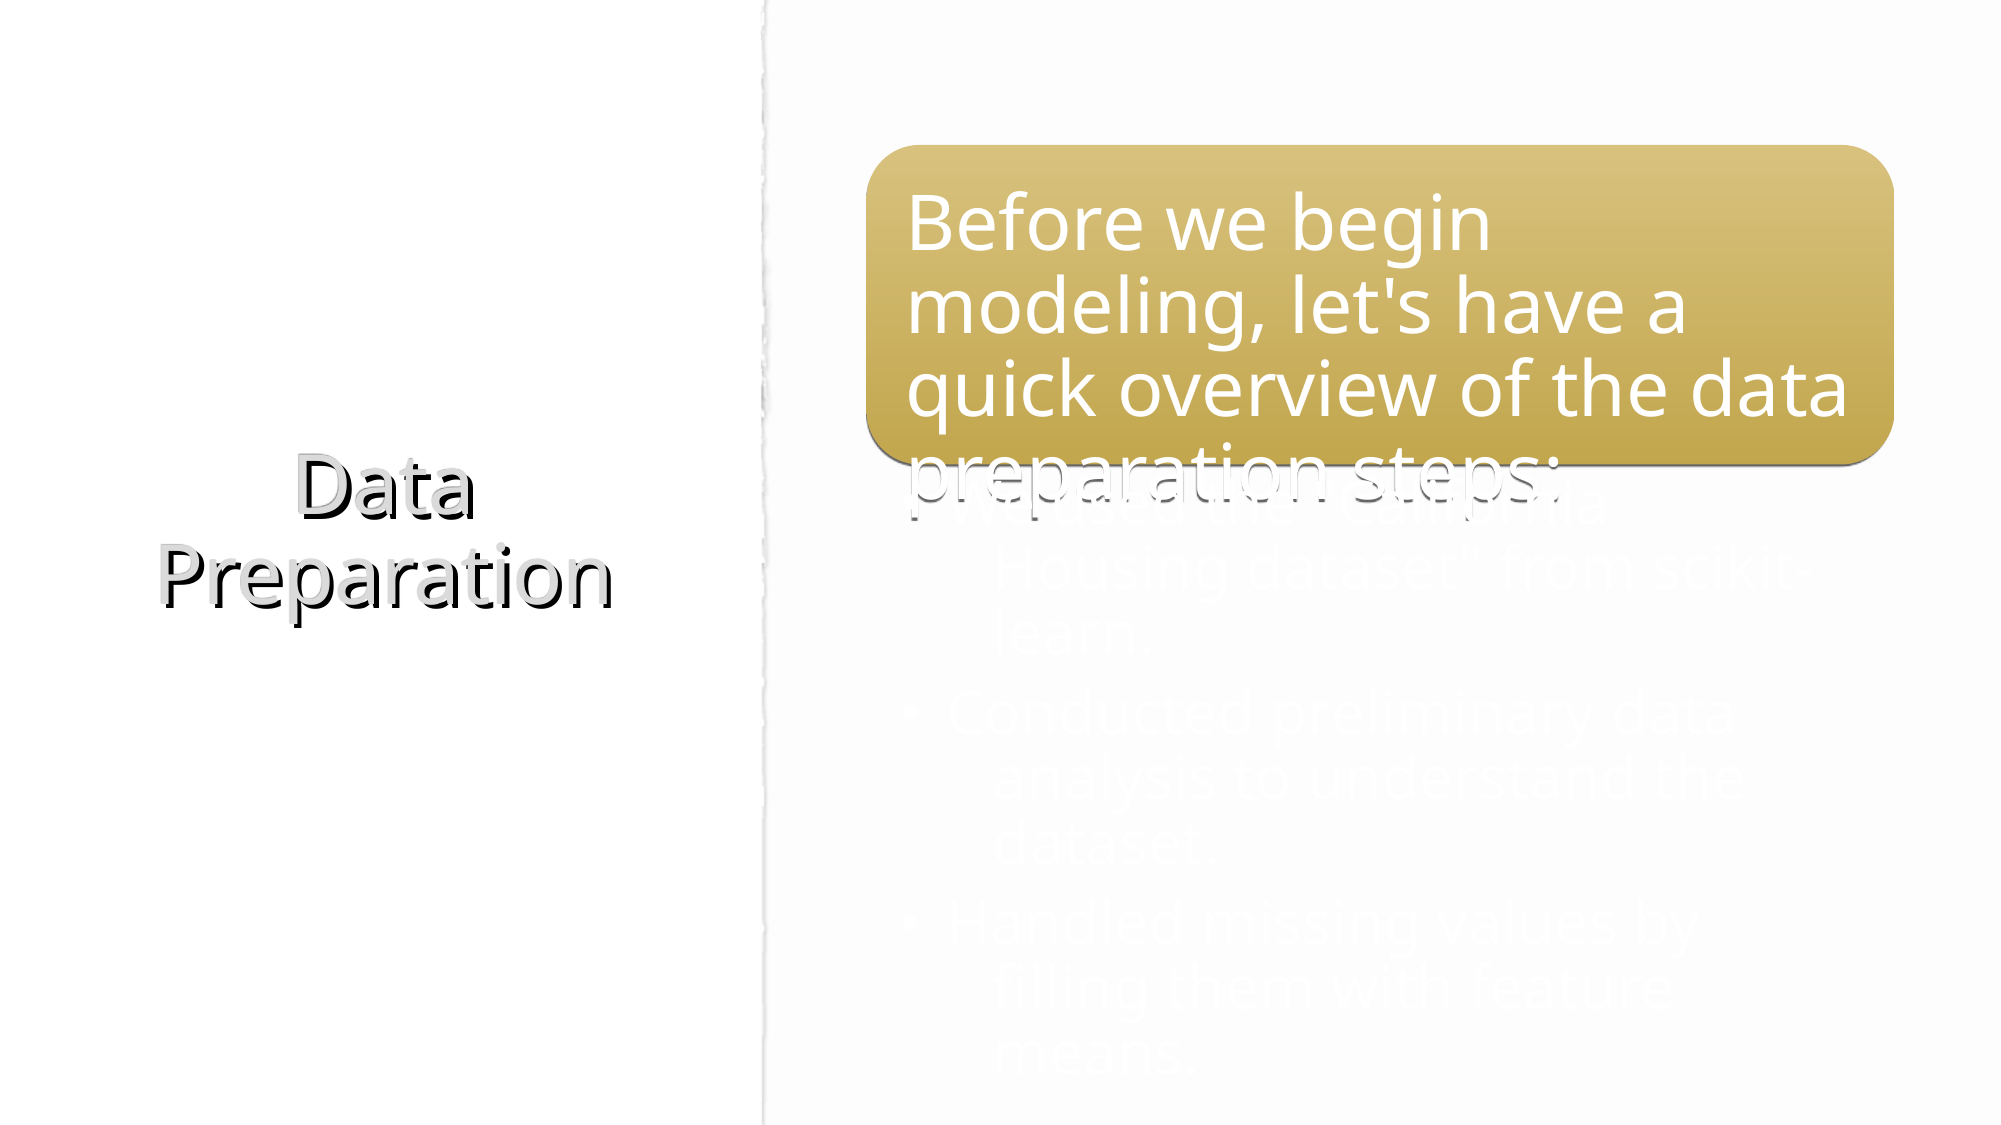

# Data Preparation
Before we begin modeling, let's have a quick overview of the data preparation steps:
We used the "California Housing dataset" from scikit-learn.
Conducted preliminary data analysis to understand the dataset.
Handled missing values by filling them with feature means.